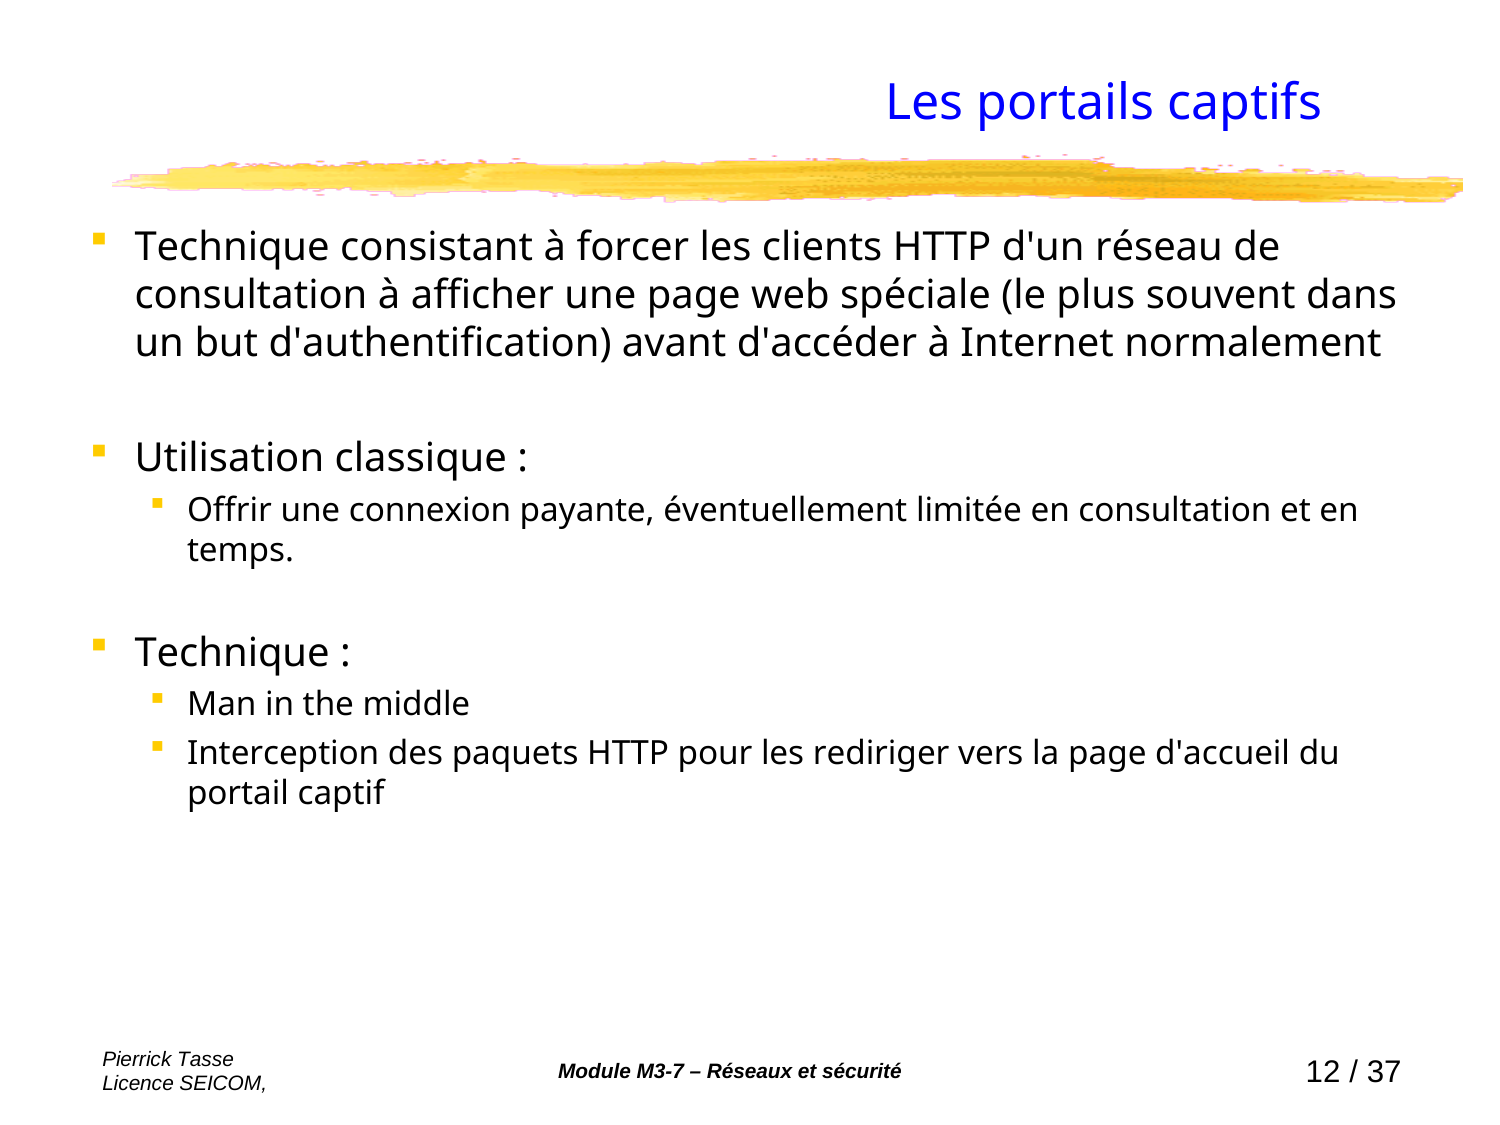

# Les portails captifs
Technique consistant à forcer les clients HTTP d'un réseau de consultation à afficher une page web spéciale (le plus souvent dans un but d'authentification) avant d'accéder à Internet normalement
Utilisation classique :
Offrir une connexion payante, éventuellement limitée en consultation et en temps.
Technique :
Man in the middle
Interception des paquets HTTP pour les rediriger vers la page d'accueil du portail captif
12